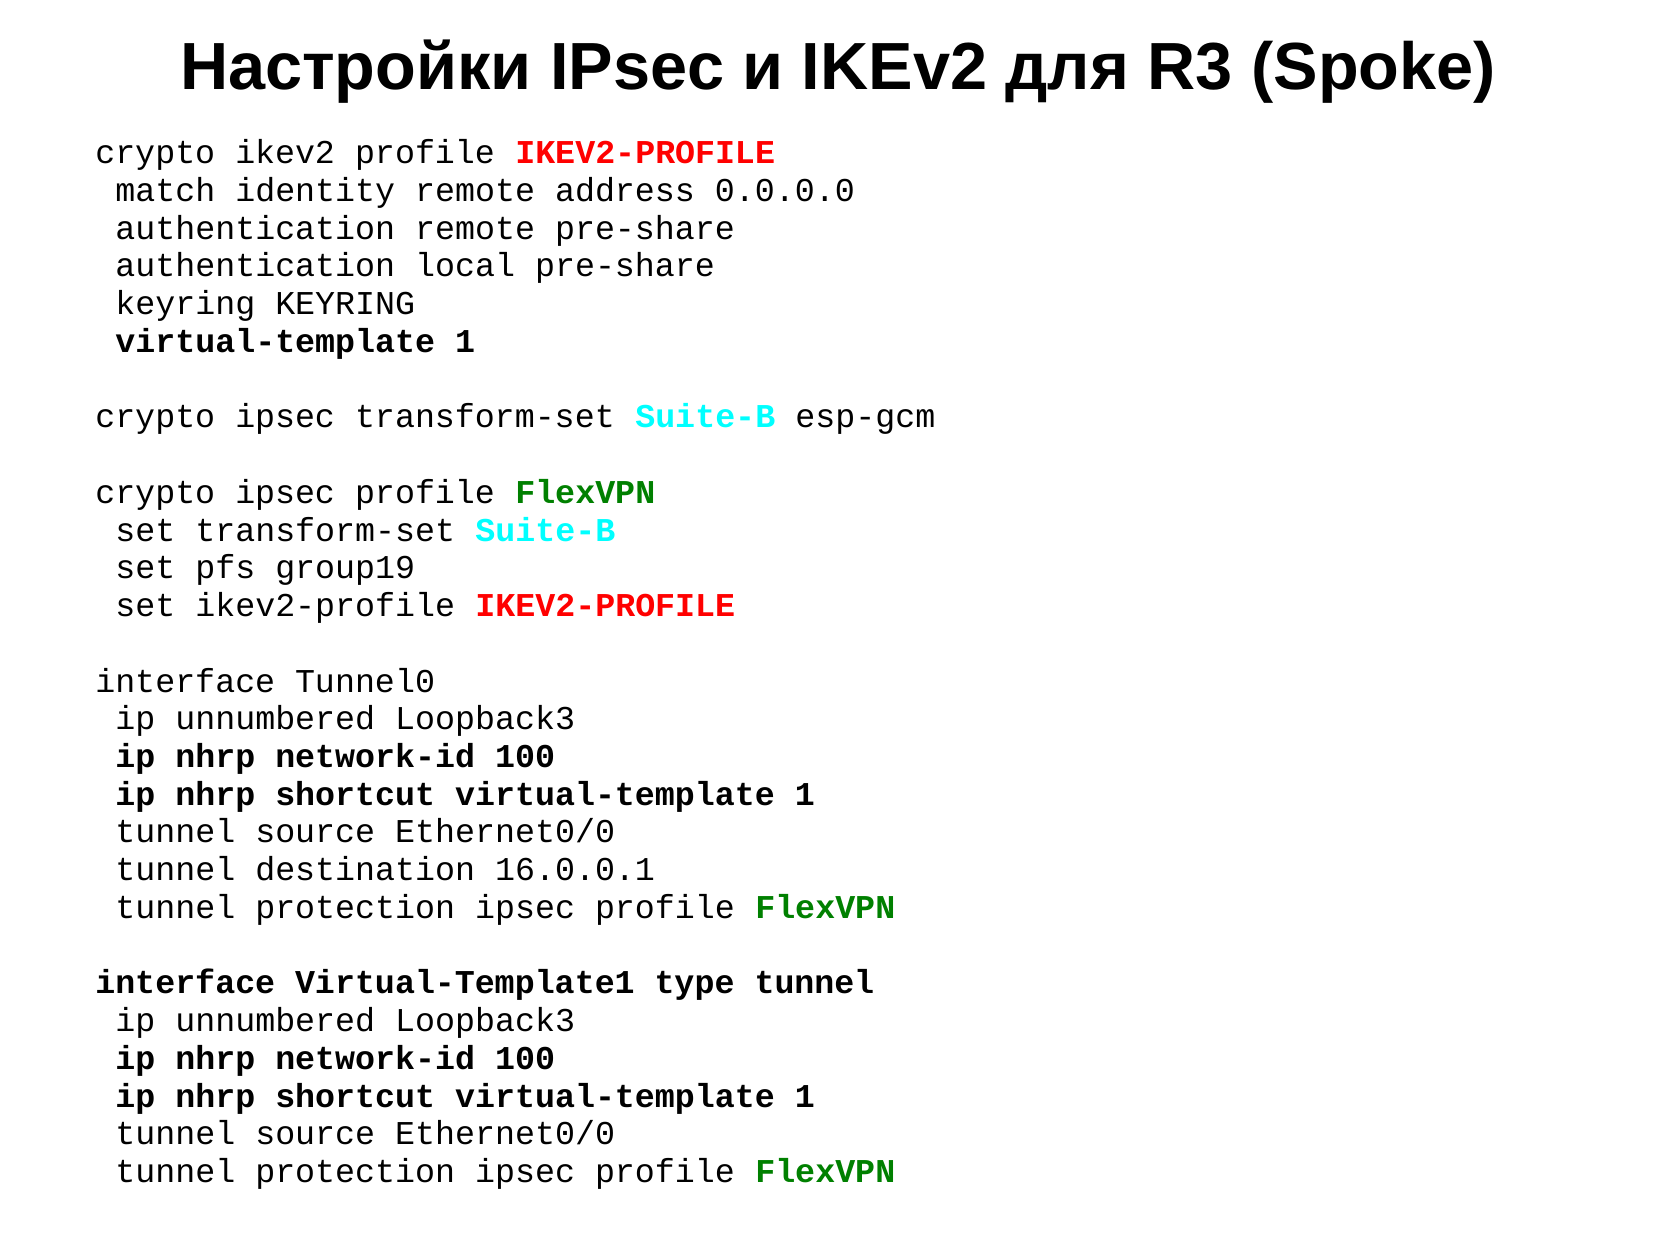

Настройки IPsec и IKEv2 для R3 (Spoke)
# crypto ikev2 profile IKEV2-PROFILE
 match identity remote address 0.0.0.0
 authentication remote pre-share
 authentication local pre-share
 keyring KEYRING
 virtual-template 1
crypto ipsec transform-set Suite-B esp-gcm
crypto ipsec profile FlexVPN
 set transform-set Suite-B
 set pfs group19
 set ikev2-profile IKEV2-PROFILE
interface Tunnel0
 ip unnumbered Loopback3
 ip nhrp network-id 100
 ip nhrp shortcut virtual-template 1
 tunnel source Ethernet0/0
 tunnel destination 16.0.0.1
 tunnel protection ipsec profile FlexVPN
interface Virtual-Template1 type tunnel
 ip unnumbered Loopback3
 ip nhrp network-id 100
 ip nhrp shortcut virtual-template 1
 tunnel source Ethernet0/0
 tunnel protection ipsec profile FlexVPN